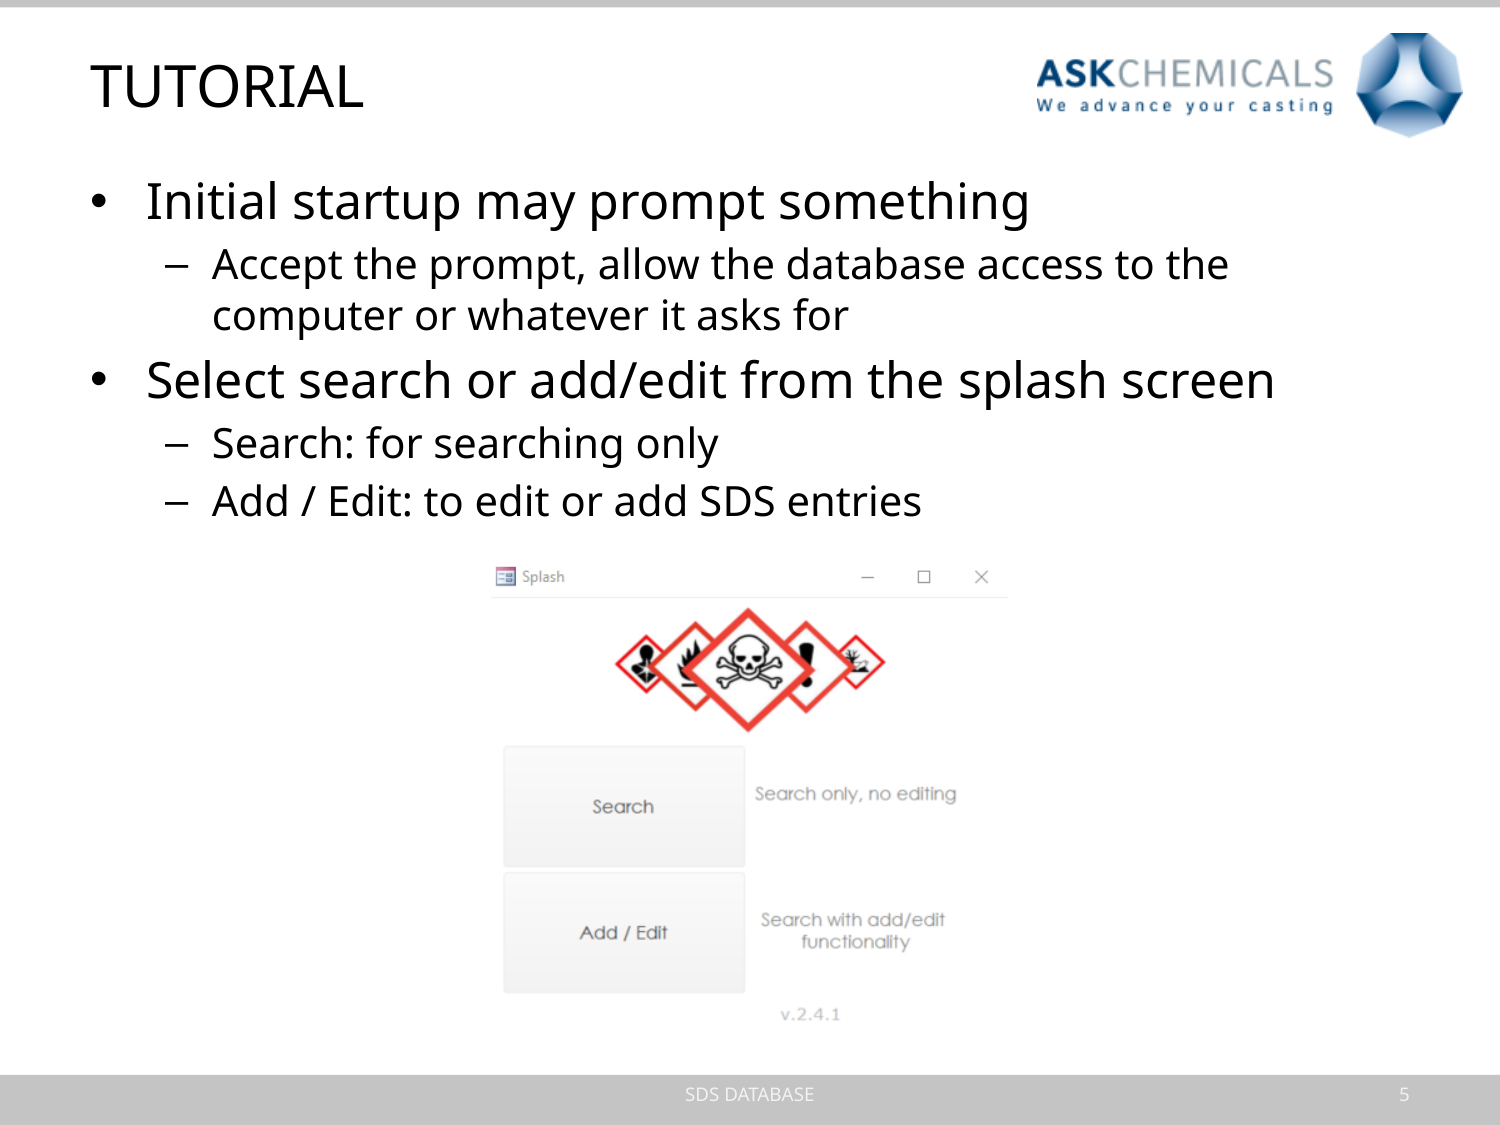

# tutorial
Initial startup may prompt something
Accept the prompt, allow the database access to the computer or whatever it asks for
Select search or add/edit from the splash screen
Search: for searching only
Add / Edit: to edit or add SDS entries
sds database